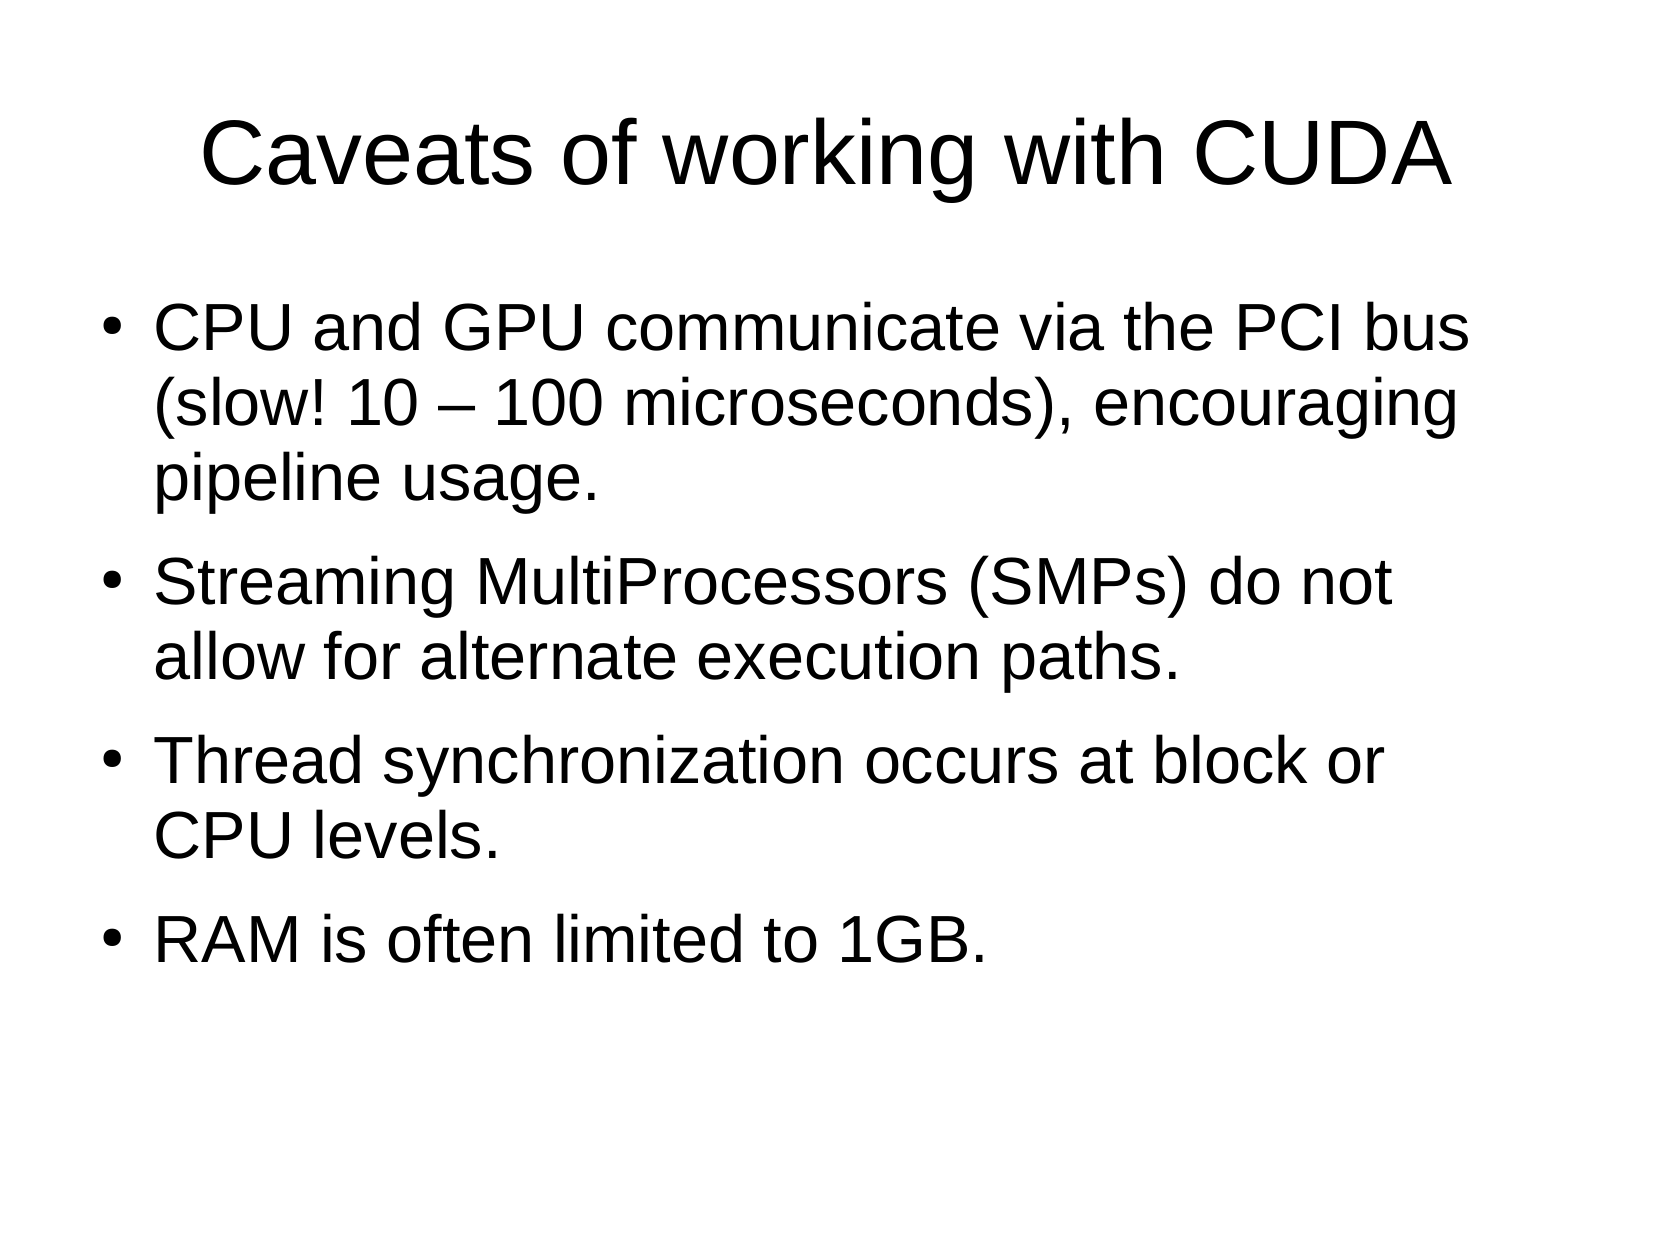

# Caveats of working with CUDA
CPU and GPU communicate via the PCI bus (slow! 10 – 100 microseconds), encouraging pipeline usage.
Streaming MultiProcessors (SMPs) do not allow for alternate execution paths.
Thread synchronization occurs at block or CPU levels.
RAM is often limited to 1GB.